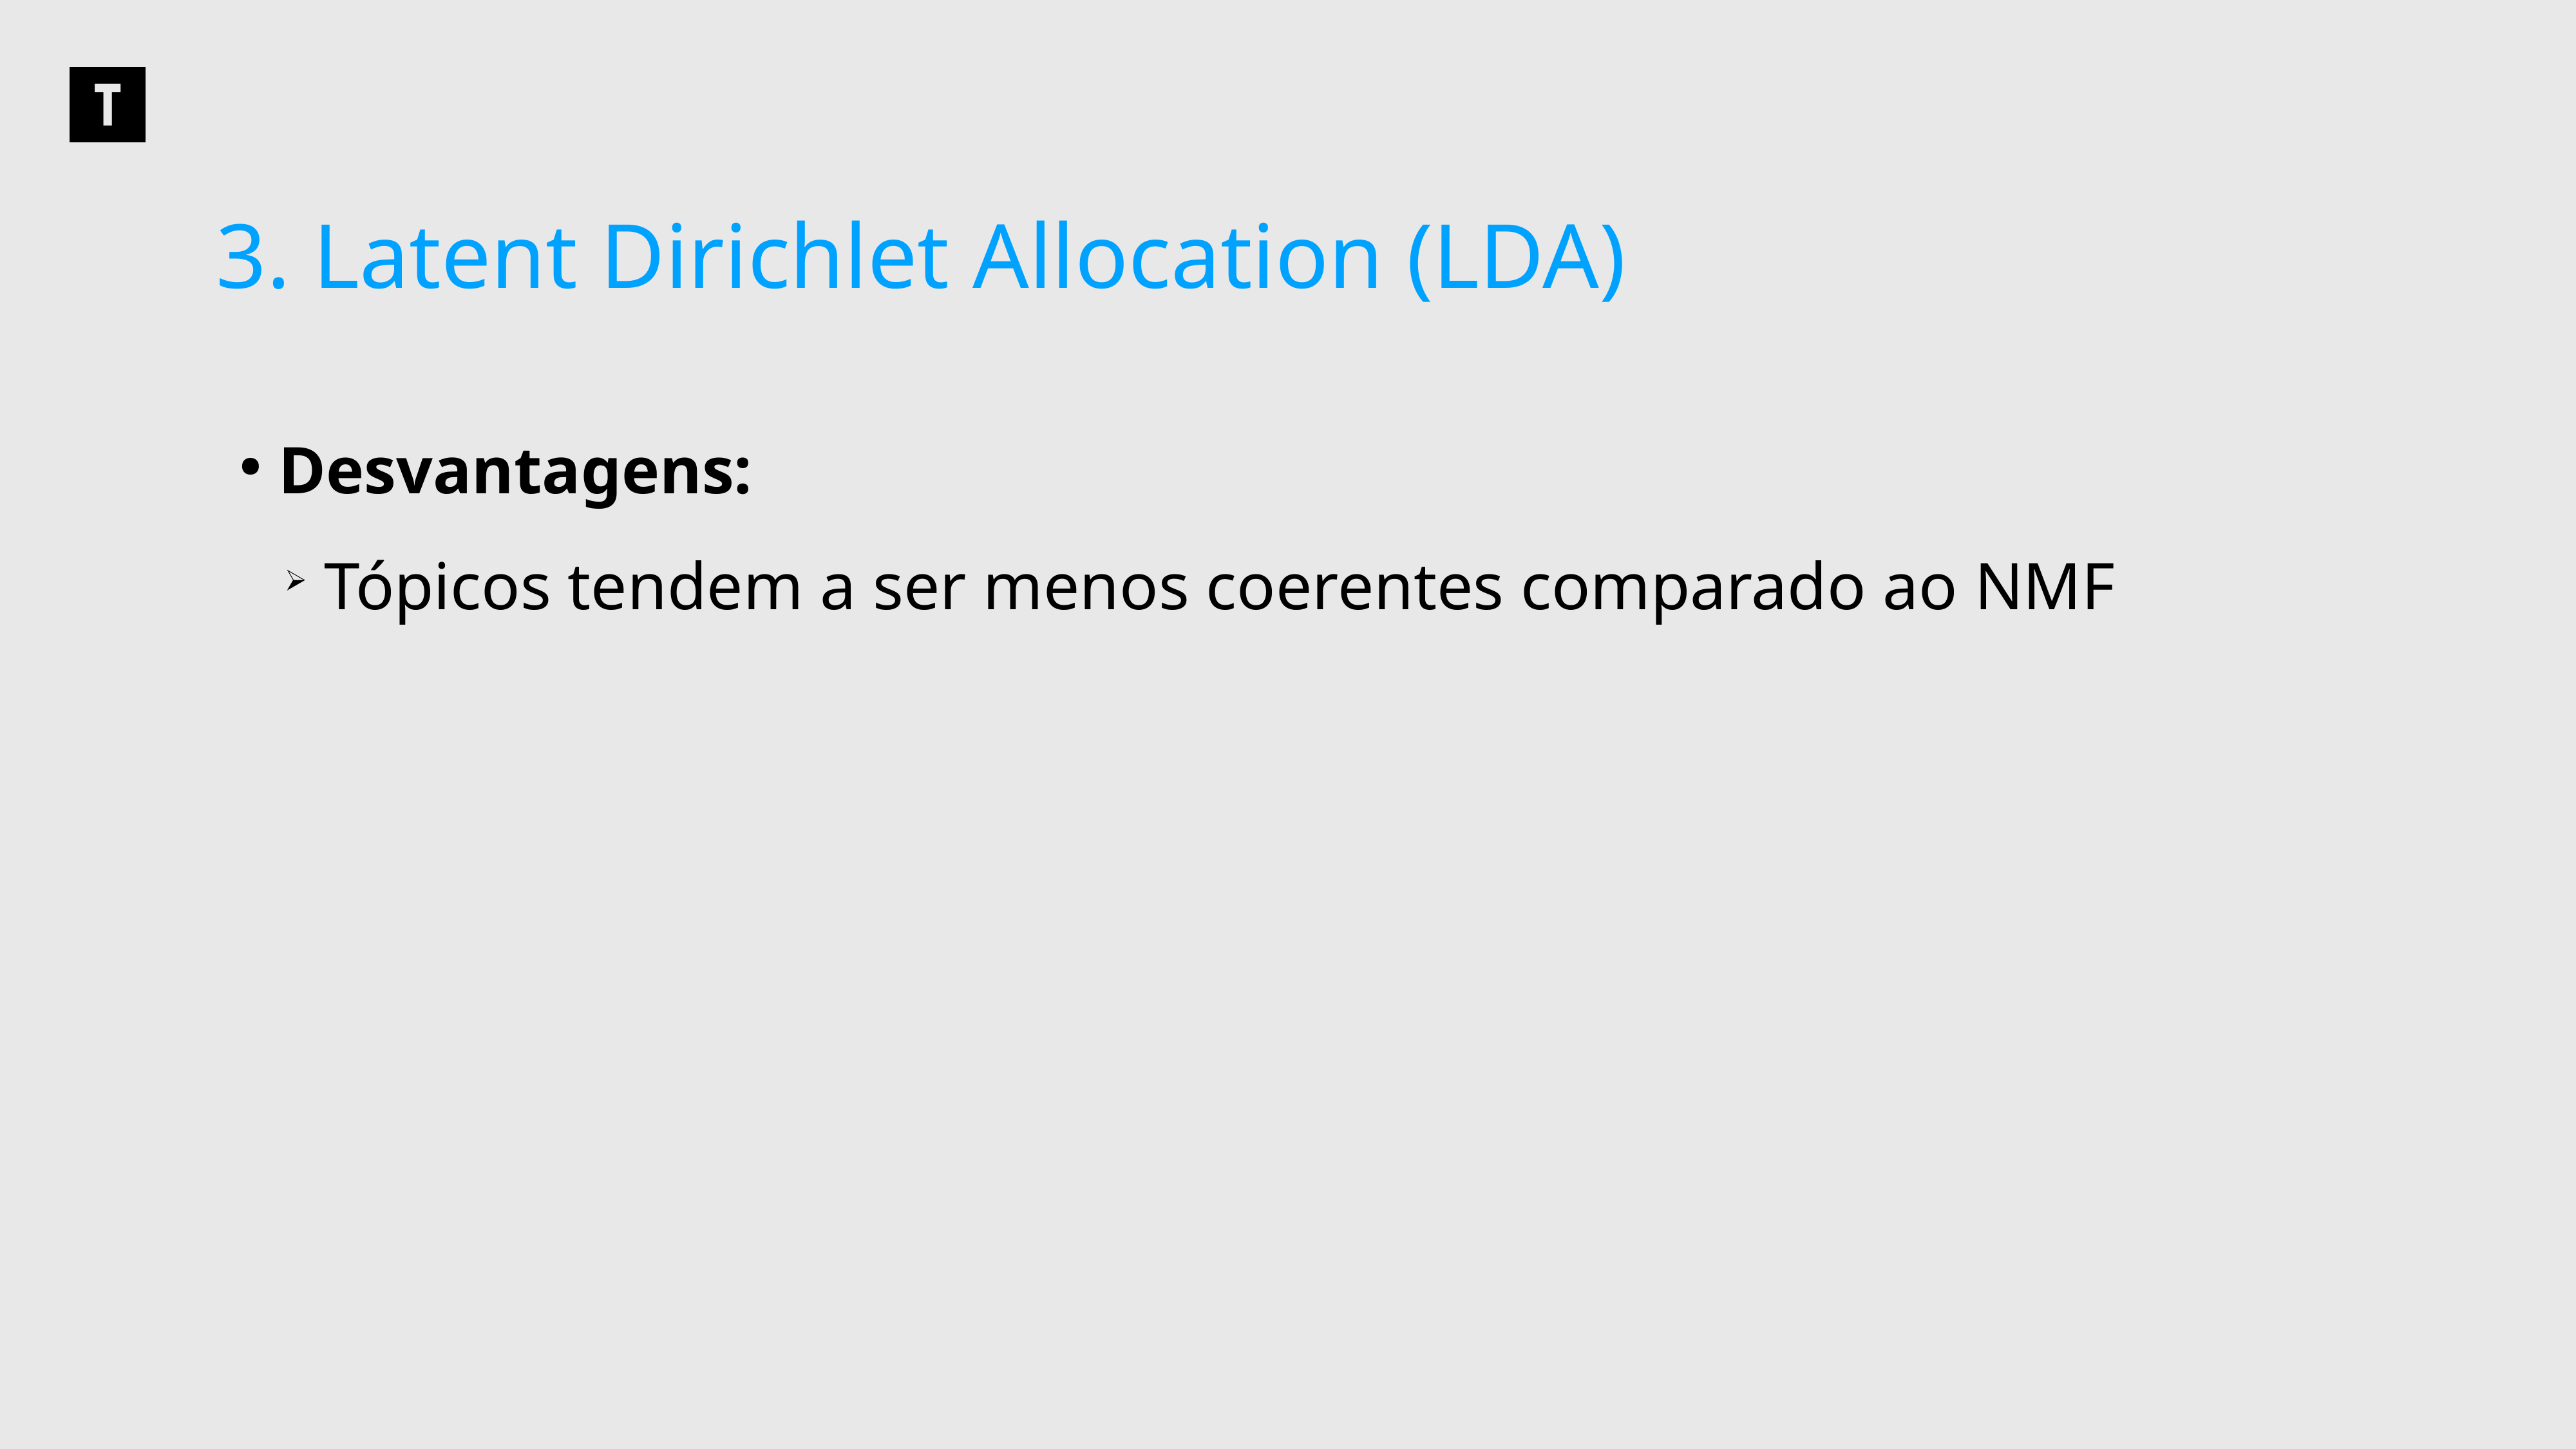

3. Latent Dirichlet Allocation (LDA)
 Desvantagens:
 Tópicos tendem a ser menos coerentes comparado ao NMF